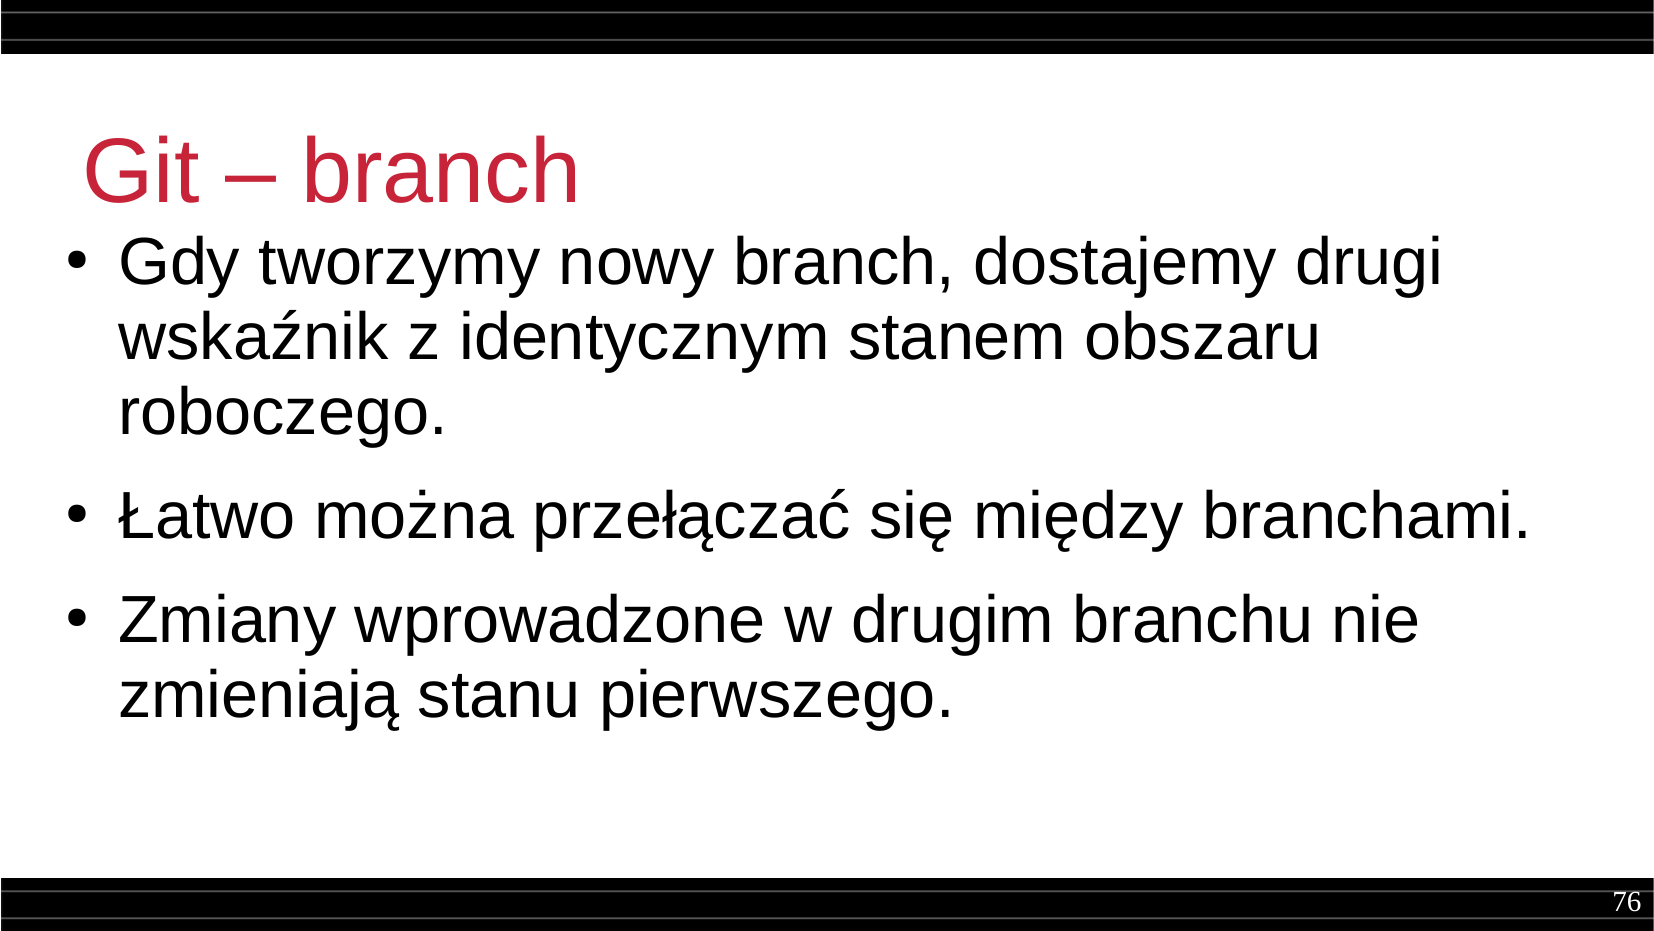

# Git – branch
Gdy tworzymy nowy branch, dostajemy drugi wskaźnik z identycznym stanem obszaru roboczego.
Łatwo można przełączać się między branchami.
Zmiany wprowadzone w drugim branchu nie zmieniają stanu pierwszego.